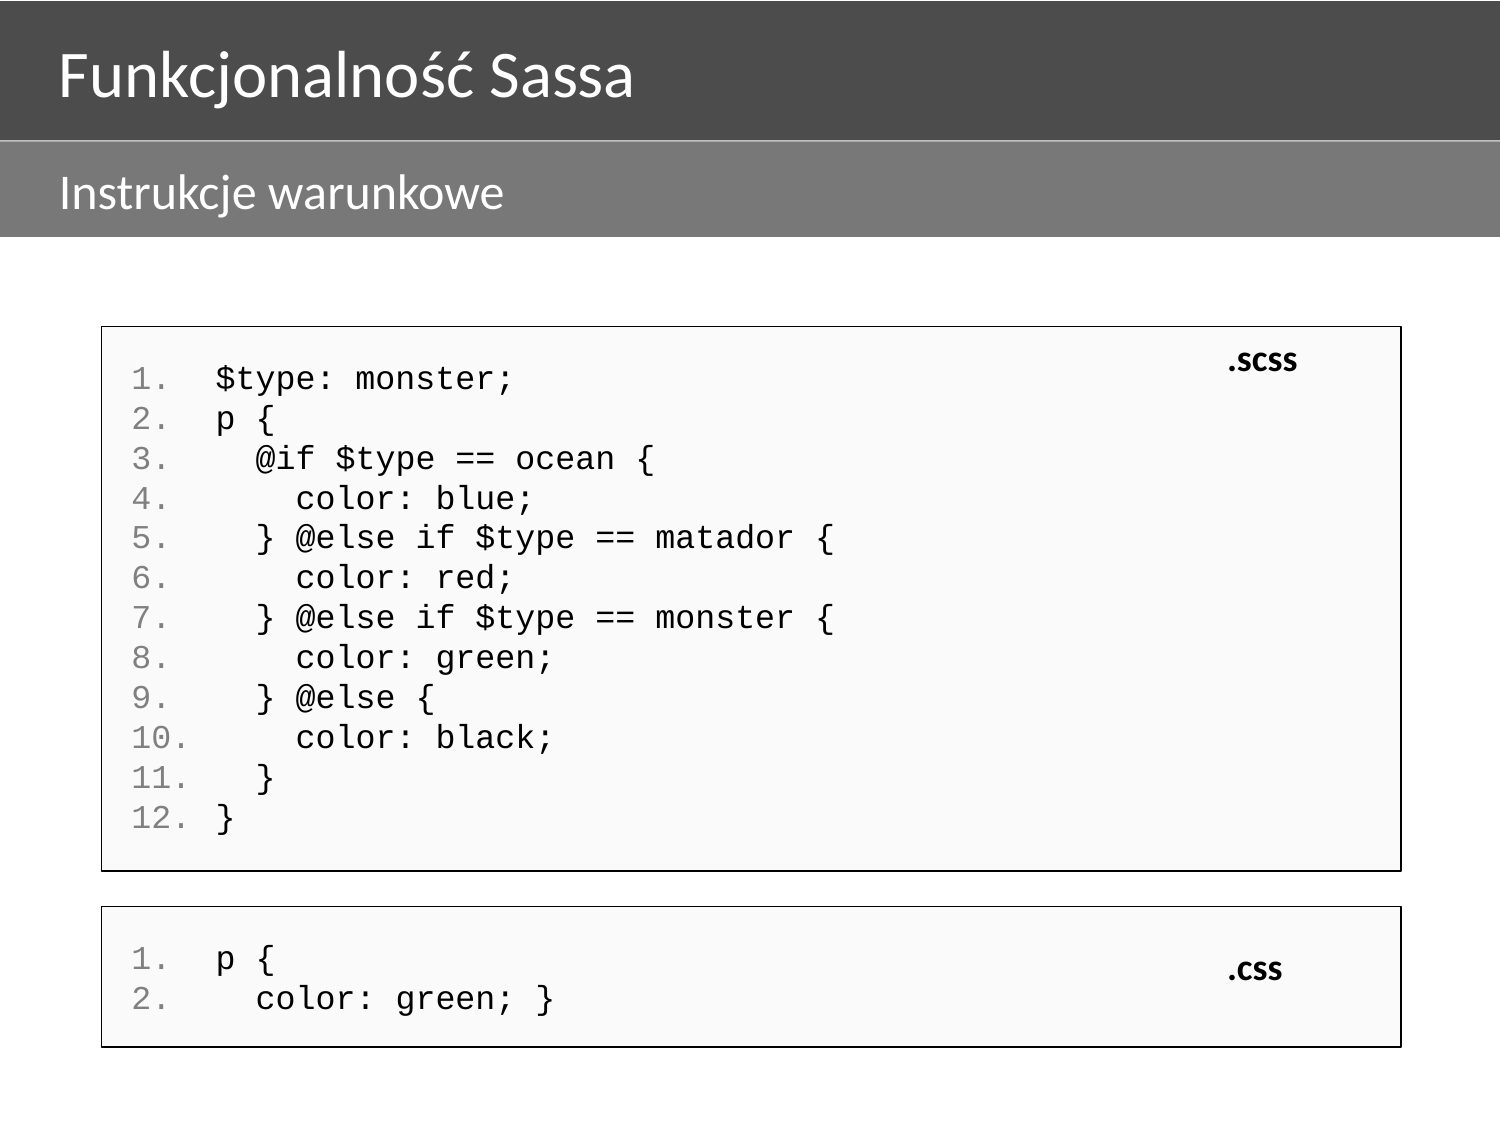

Funkcjonalność Sassa
Instrukcje warunkowe
$type: monster;
p {
 @if $type == ocean {
 color: blue;
 } @else if $type == matador {
 color: red;
 } @else if $type == monster {
 color: green;
 } @else {
 color: black;
 }
}
.scss
p {
 color: green; }
.css